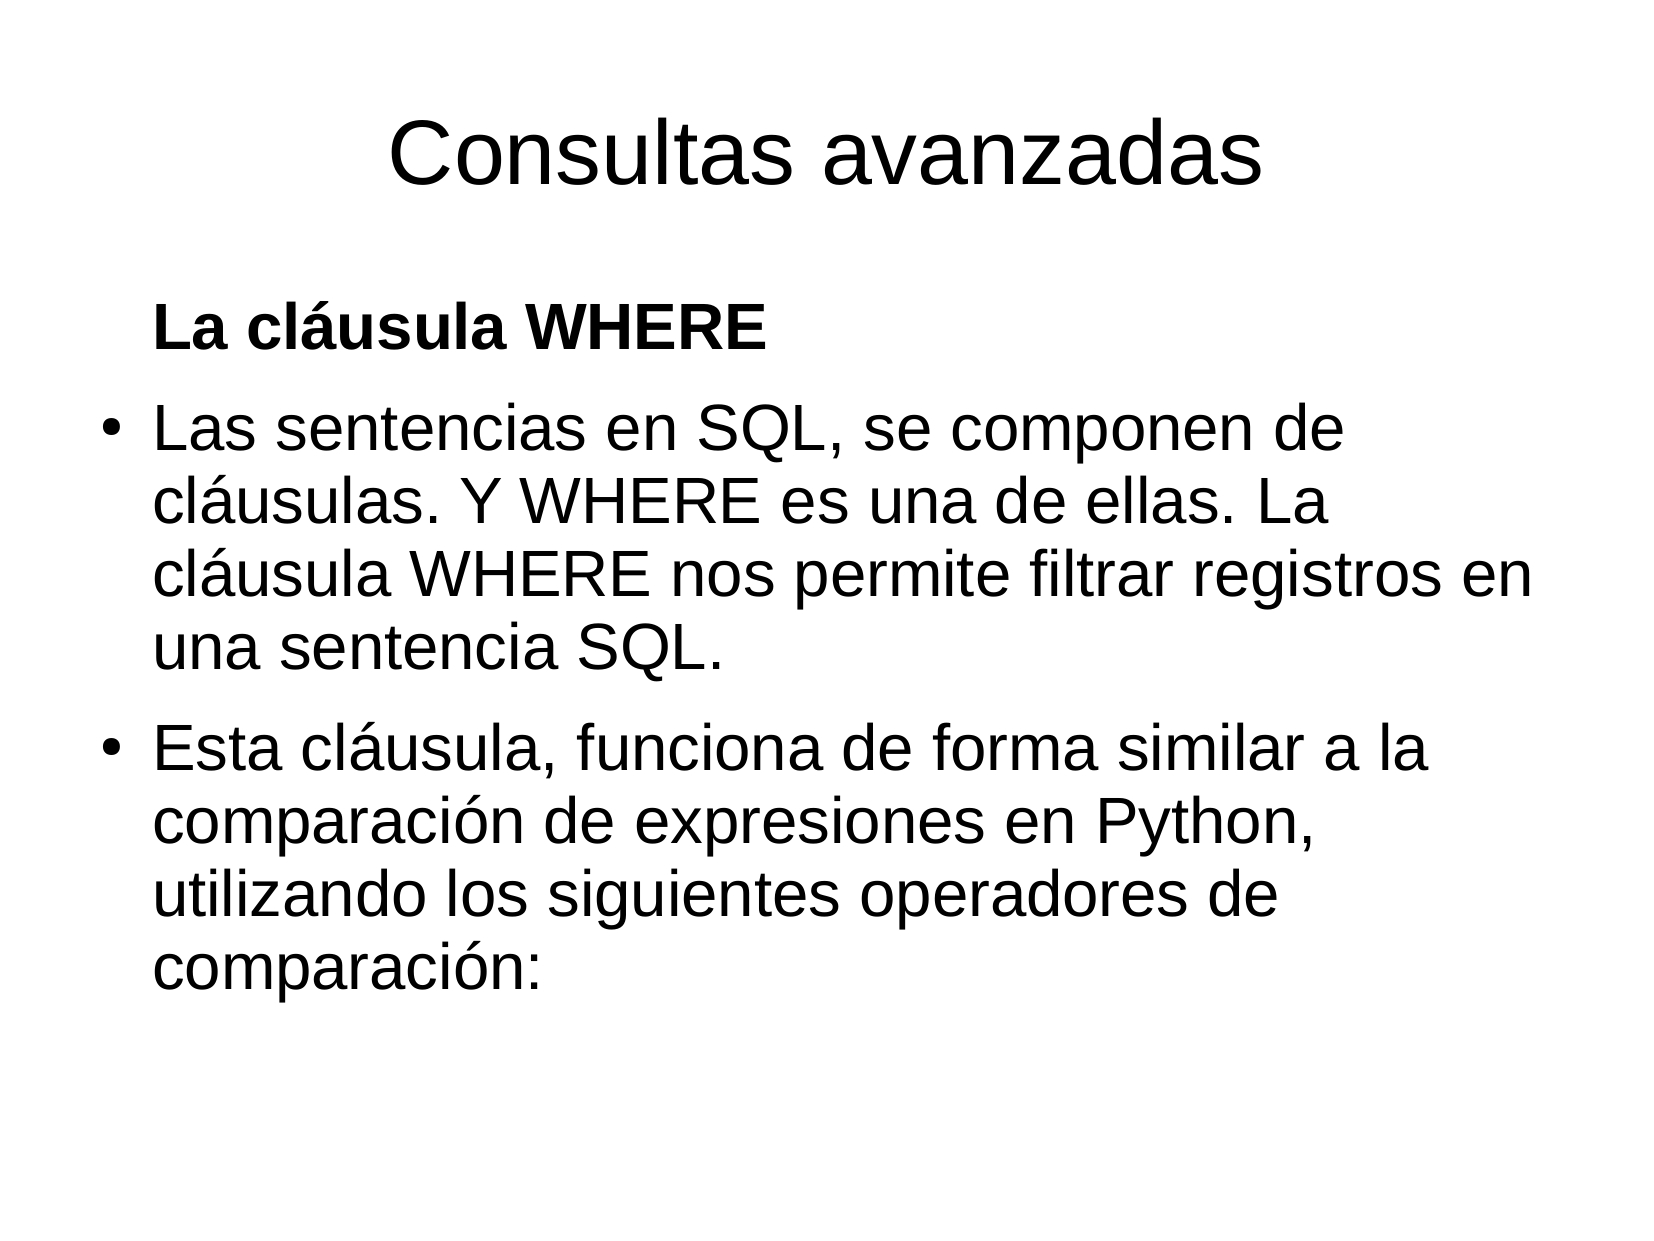

# Consultas avanzadas
La cláusula WHERE
Las sentencias en SQL, se componen de cláusulas. Y WHERE es una de ellas. La cláusula WHERE nos permite filtrar registros en una sentencia SQL.
Esta cláusula, funciona de forma similar a la comparación de expresiones en Python, utilizando los siguientes operadores de comparación: